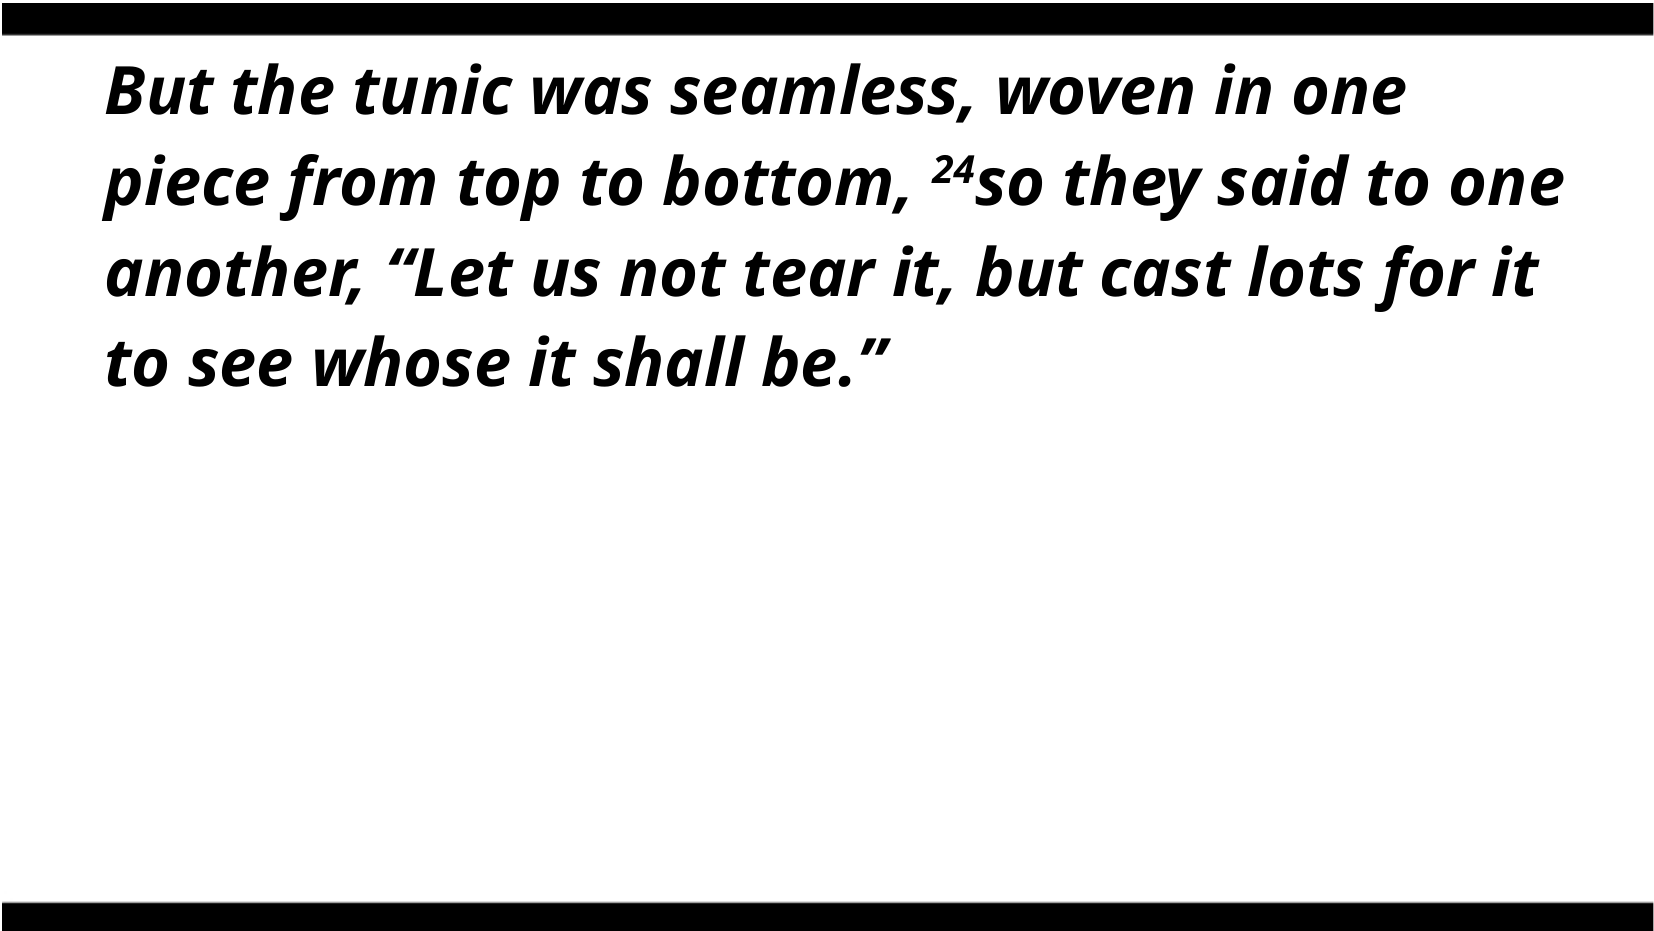

But the tunic was seamless, woven in one piece from top to bottom, 24so they said to one another, “Let us not tear it, but cast lots for it to see whose it shall be.”